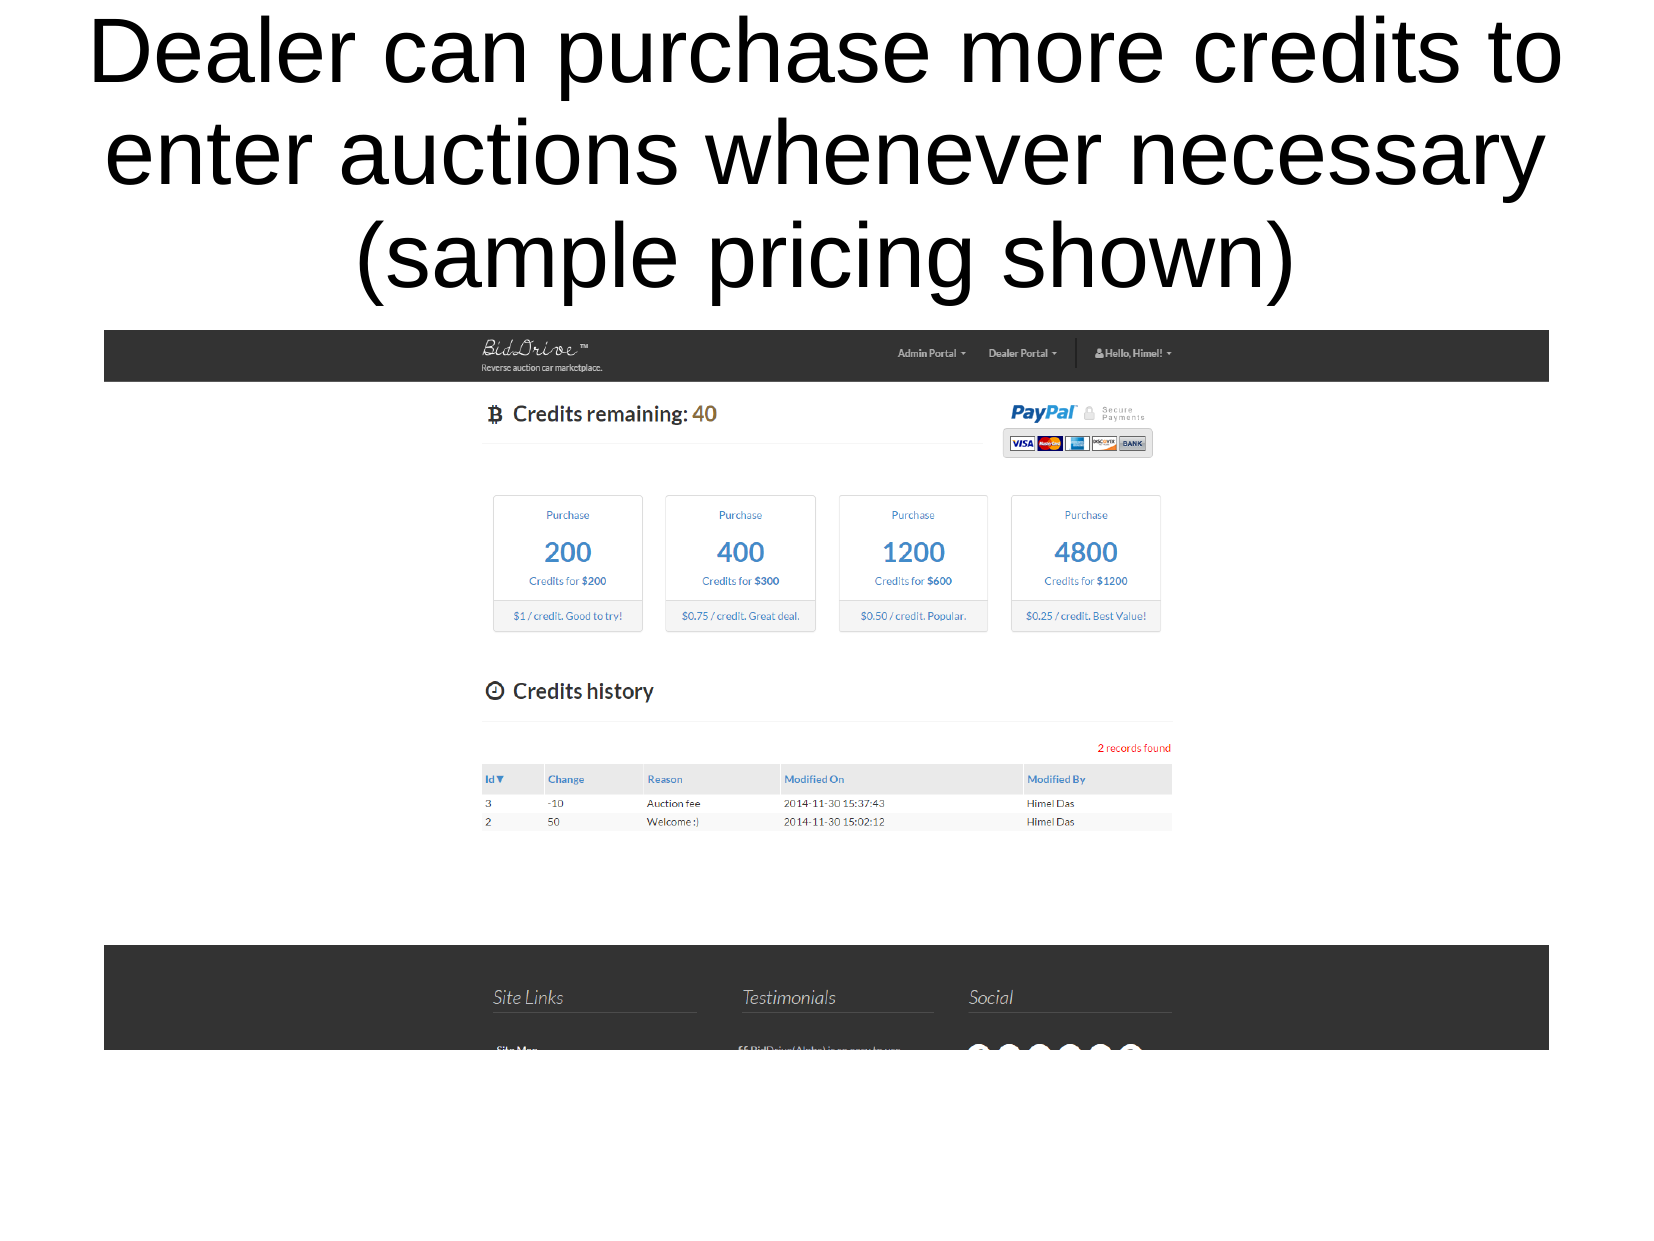

# Dealer can purchase more credits to enter auctions whenever necessary (sample pricing shown)